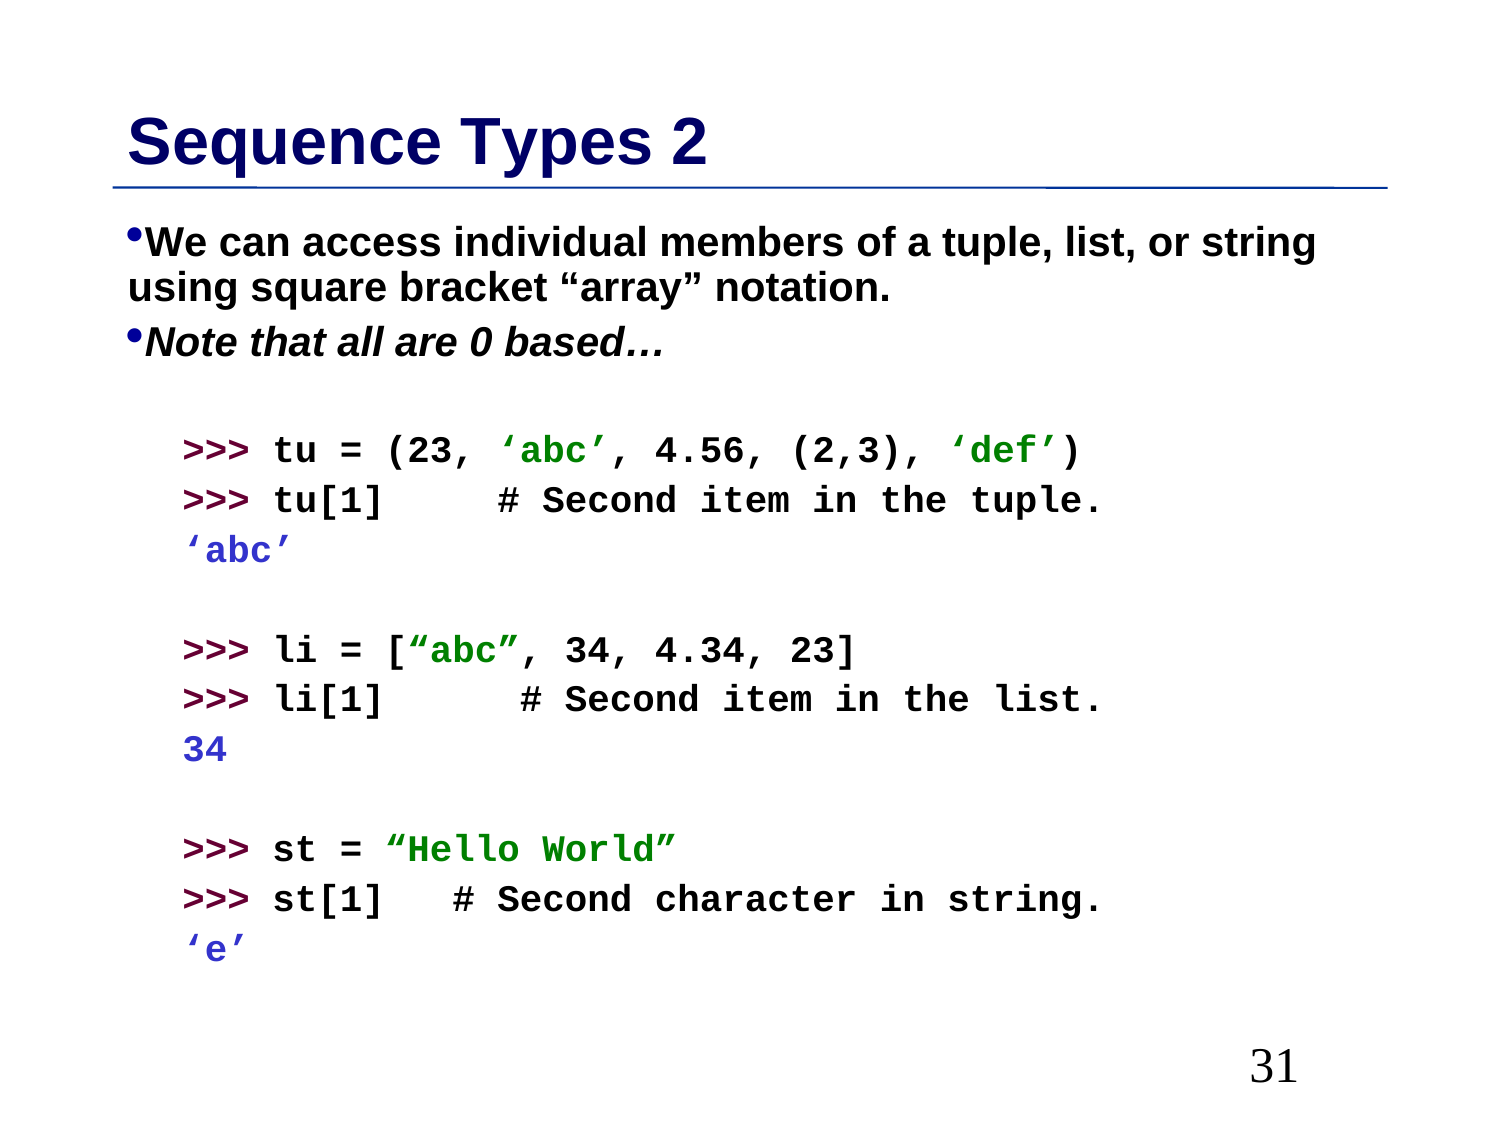

# Sequence Types 2
We can access individual members of a tuple, list, or string using square bracket “array” notation.
Note that all are 0 based…
>>> tu = (23, ‘abc’, 4.56, (2,3), ‘def’)
>>> tu[1] # Second item in the tuple.
‘abc’
>>> li = [“abc”, 34, 4.34, 23]
>>> li[1] # Second item in the list.
34
>>> st = “Hello World”
>>> st[1] # Second character in string.
‘e’
 30